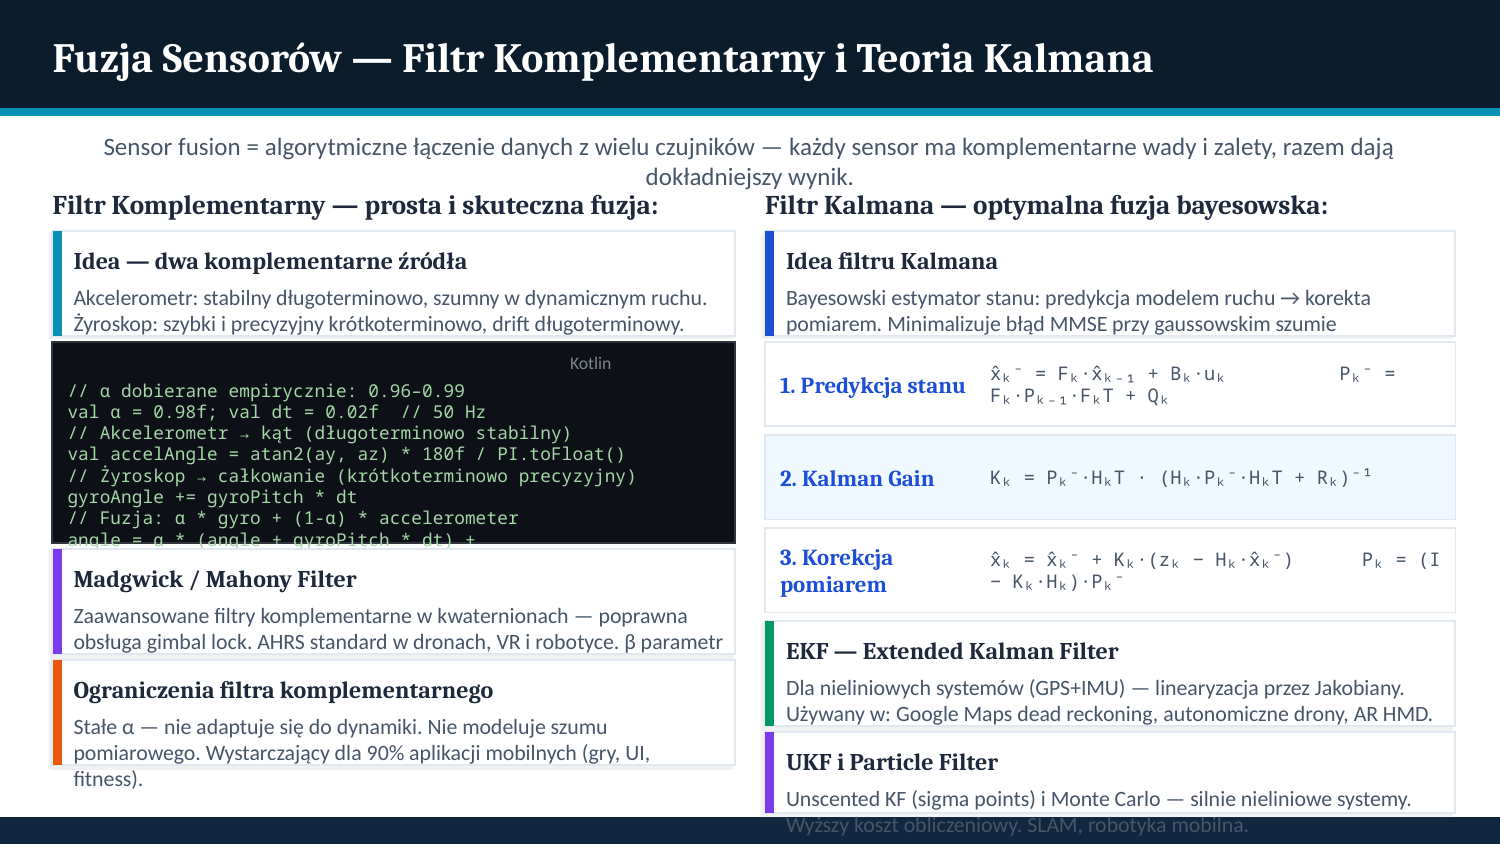

Fuzja Sensorów — Filtr Komplementarny i Teoria Kalmana
Sensor fusion = algorytmiczne łączenie danych z wielu czujników — każdy sensor ma komplementarne wady i zalety, razem dają dokładniejszy wynik.
Filtr Komplementarny — prosta i skuteczna fuzja:
Filtr Kalmana — optymalna fuzja bayesowska:
Idea — dwa komplementarne źródła
Idea filtru Kalmana
Akcelerometr: stabilny długoterminowo, szumny w dynamicznym ruchu. Żyroskop: szybki i precyzyjny krótkoterminowo, drift długoterminowy. Waga α łączy oba.
Bayesowski estymator stanu: predykcja modelem ruchu → korekta pomiarem. Minimalizuje błąd MMSE przy gaussowskim szumie procesowym i pomiarowym.
Kotlin
1. Predykcja stanu
x̂ₖ⁻ = Fₖ·x̂ₖ₋₁ + Bₖ·uₖ Pₖ⁻ = Fₖ·Pₖ₋₁·FₖT + Qₖ
// α dobierane empirycznie: 0.96–0.99
val α = 0.98f; val dt = 0.02f // 50 Hz
// Akcelerometr → kąt (długoterminowo stabilny)
val accelAngle = atan2(ay, az) * 180f / PI.toFloat()
// Żyroskop → całkowanie (krótkoterminowo precyzyjny)
gyroAngle += gyroPitch * dt
// Fuzja: α * gyro + (1-α) * accelerometer
angle = α * (angle + gyroPitch * dt) +
 (1-α) * accelAngle
2. Kalman Gain
Kₖ = Pₖ⁻·HₖT · (Hₖ·Pₖ⁻·HₖT + Rₖ)⁻¹
3. Korekcja
pomiarem
x̂ₖ = x̂ₖ⁻ + Kₖ·(zₖ − Hₖ·x̂ₖ⁻) Pₖ = (I − Kₖ·Hₖ)·Pₖ⁻
Madgwick / Mahony Filter
Zaawansowane filtry komplementarne w kwaternionach — poprawna obsługa gimbal lock. AHRS standard w dronach, VR i robotyce. β parametr reguluje gain.
EKF — Extended Kalman Filter
Ograniczenia filtra komplementarnego
Dla nieliniowych systemów (GPS+IMU) — linearyzacja przez Jakobiany. Używany w: Google Maps dead reckoning, autonomiczne drony, AR HMD.
Stałe α — nie adaptuje się do dynamiki. Nie modeluje szumu pomiarowego. Wystarczający dla 90% aplikacji mobilnych (gry, UI, fitness).
UKF i Particle Filter
Unscented KF (sigma points) i Monte Carlo — silnie nieliniowe systemy. Wyższy koszt obliczeniowy. SLAM, robotyka mobilna.